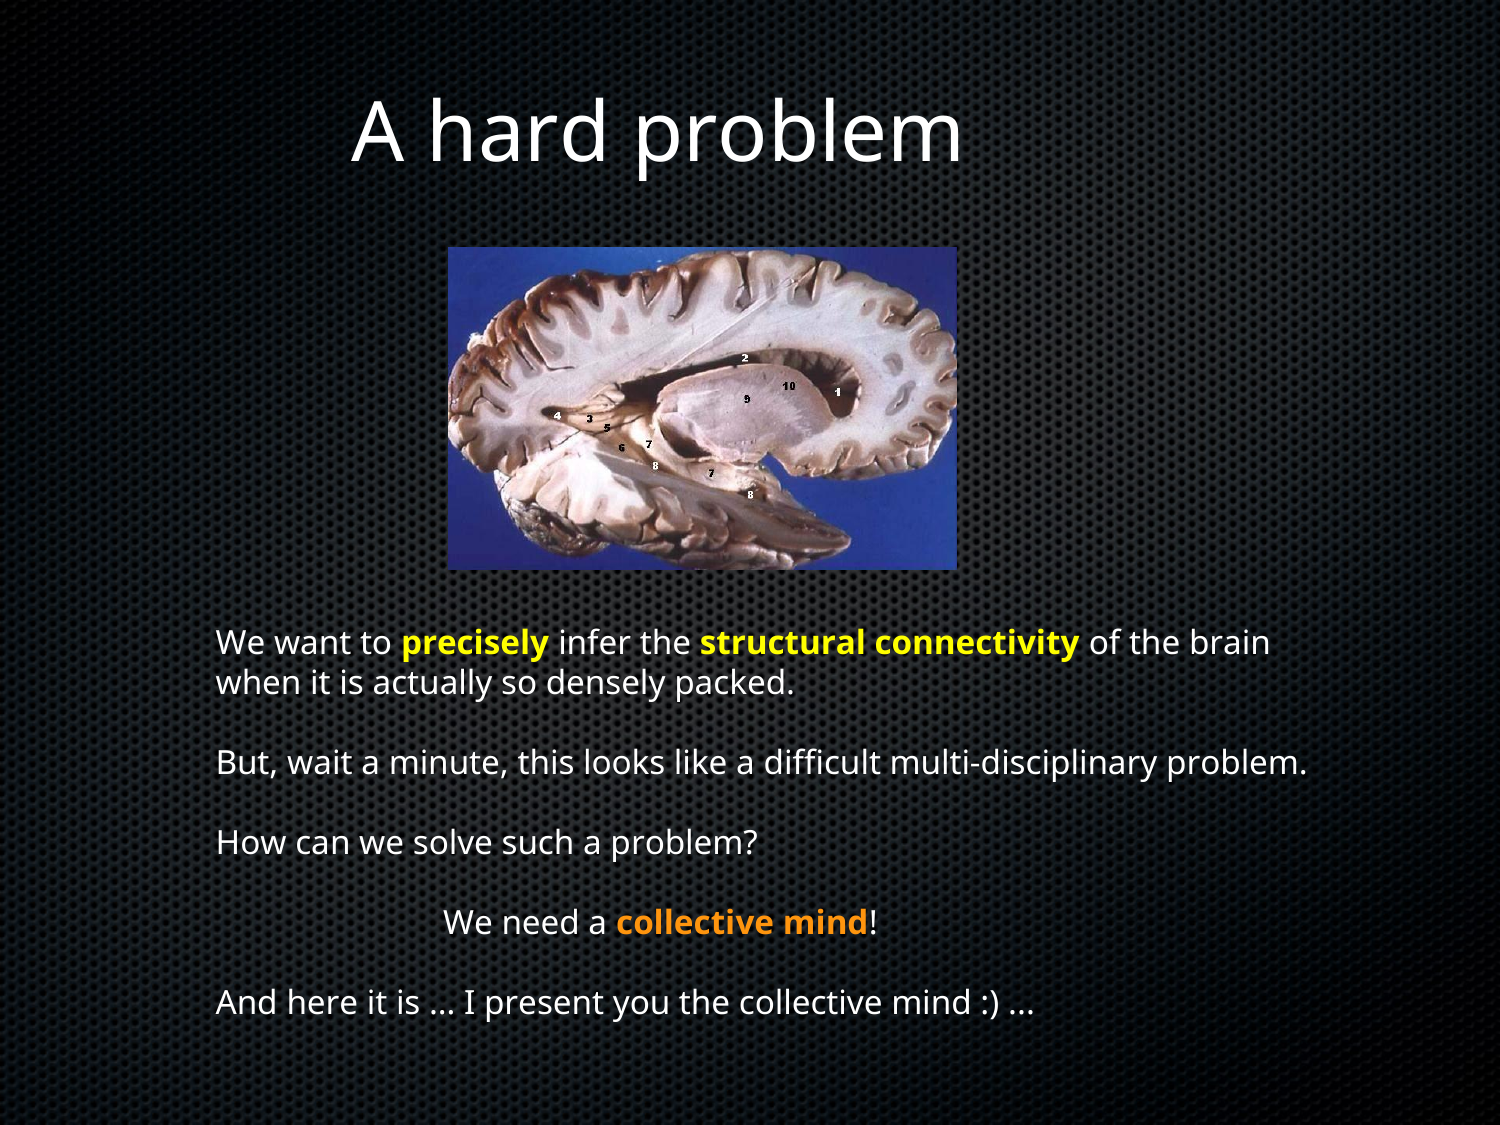

A hard problem
We want to precisely infer the structural connectivity of the brain
when it is actually so densely packed.
But, wait a minute, this looks like a difficult multi-disciplinary problem.
How can we solve such a problem?
 We need a collective mind!
And here it is … I present you the collective mind :) ...